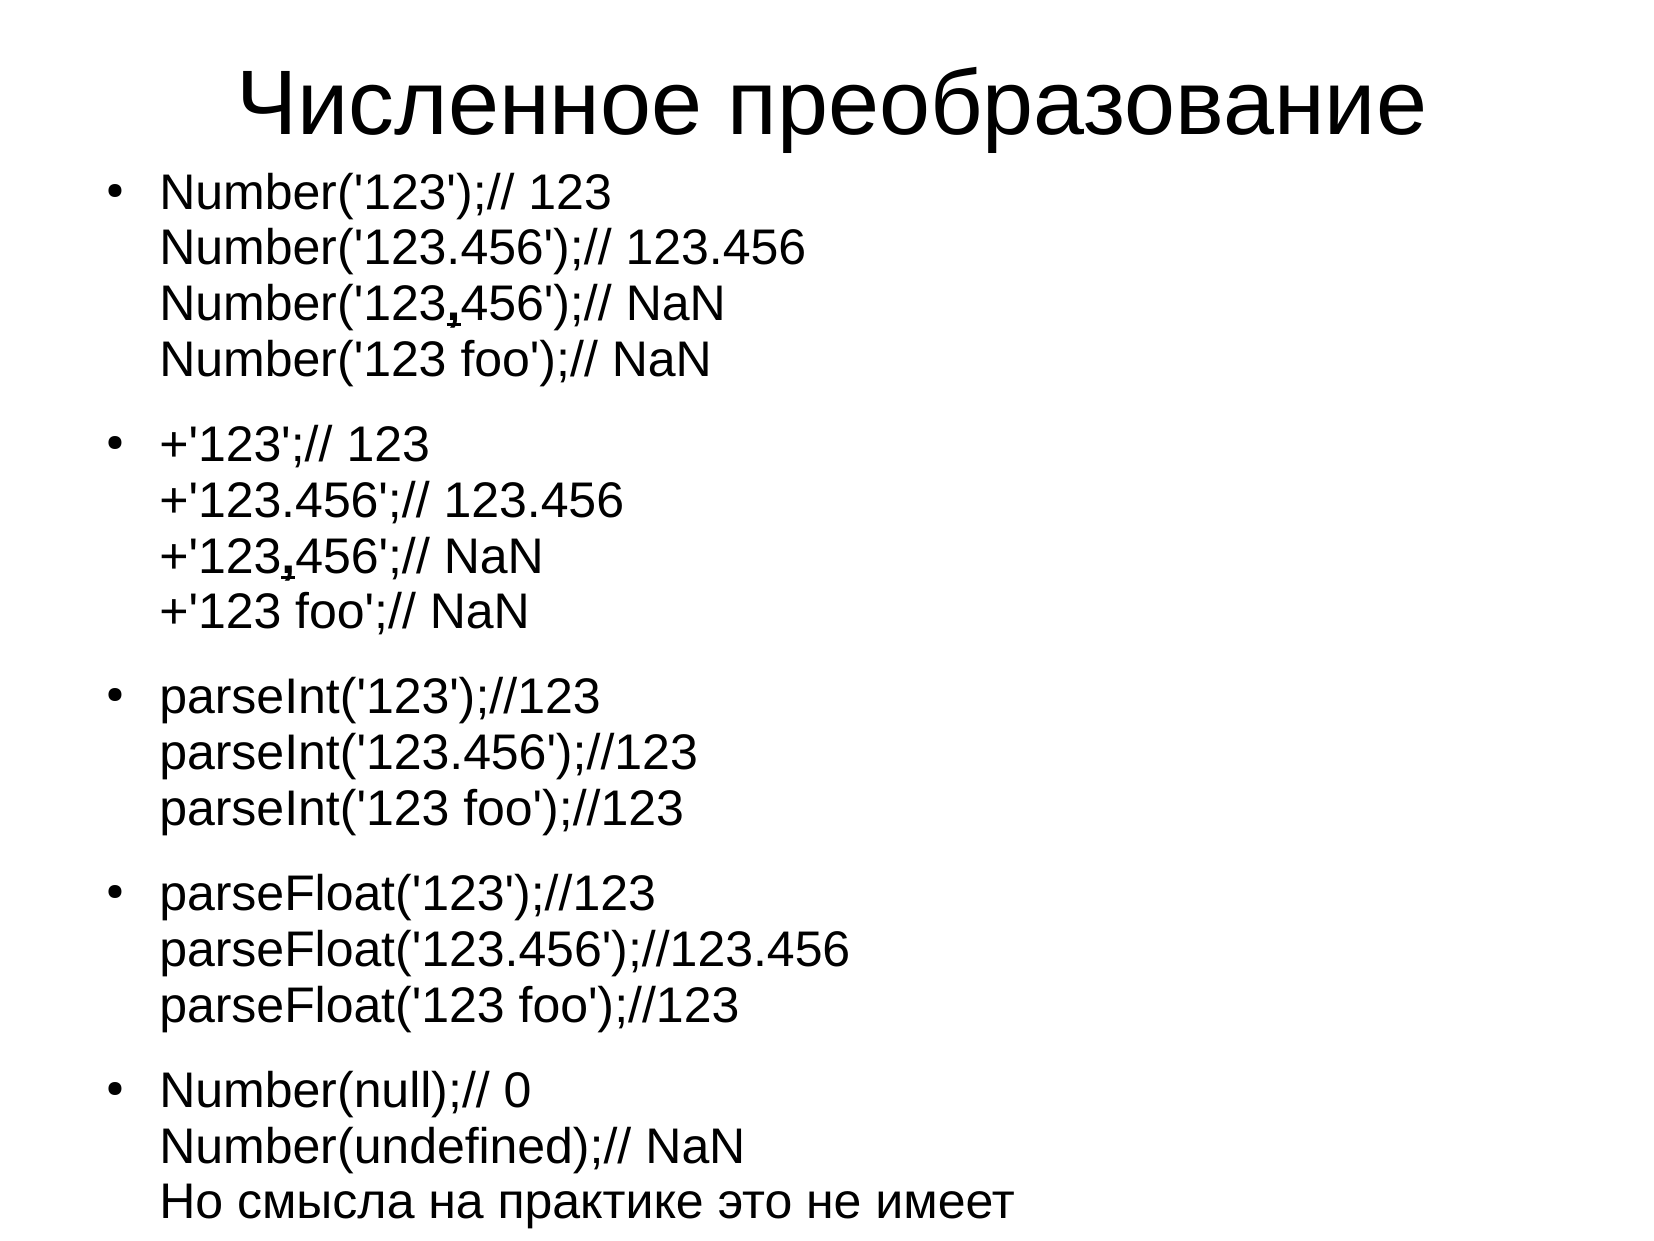

# Численное преобразование
Number('123');// 123
Number('123.456');// 123.456
Number('123,456');// NaN
Number('123 foo');// NaN
+'123';// 123
+'123.456';// 123.456
+'123,456';// NaN
+'123 foo';// NaN
parseInt('123');//123
parseInt('123.456');//123
parseInt('123 foo');//123
parseFloat('123');//123
parseFloat('123.456');//123.456
parseFloat('123 foo');//123
Number(null);// 0
Number(undefined);// NaN
Но смысла на практике это не имеет